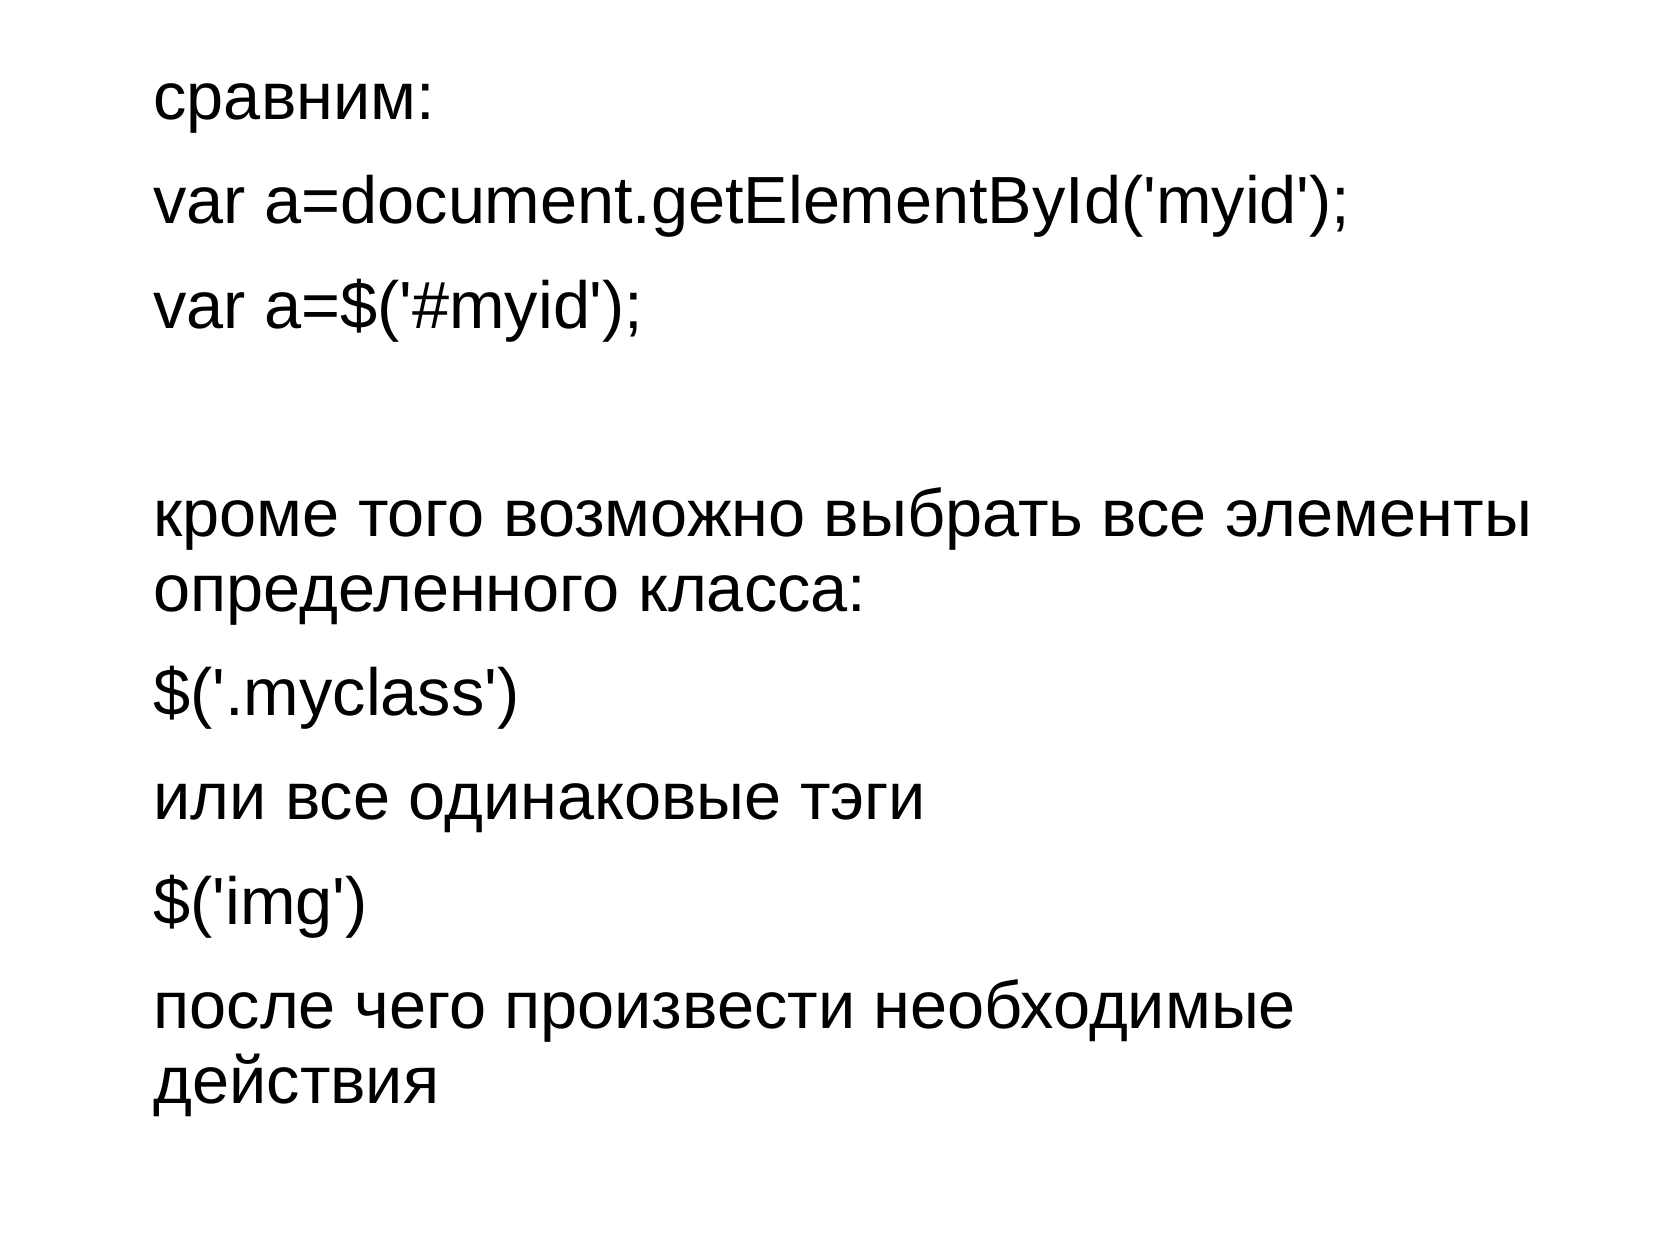

# сравним:
var a=document.getElementById('myid');
var a=$('#myid');
кроме того возможно выбрать все элементы определенного класса:
$('.myclass')
или все одинаковые тэги
$('img')
после чего произвести необходимые действия